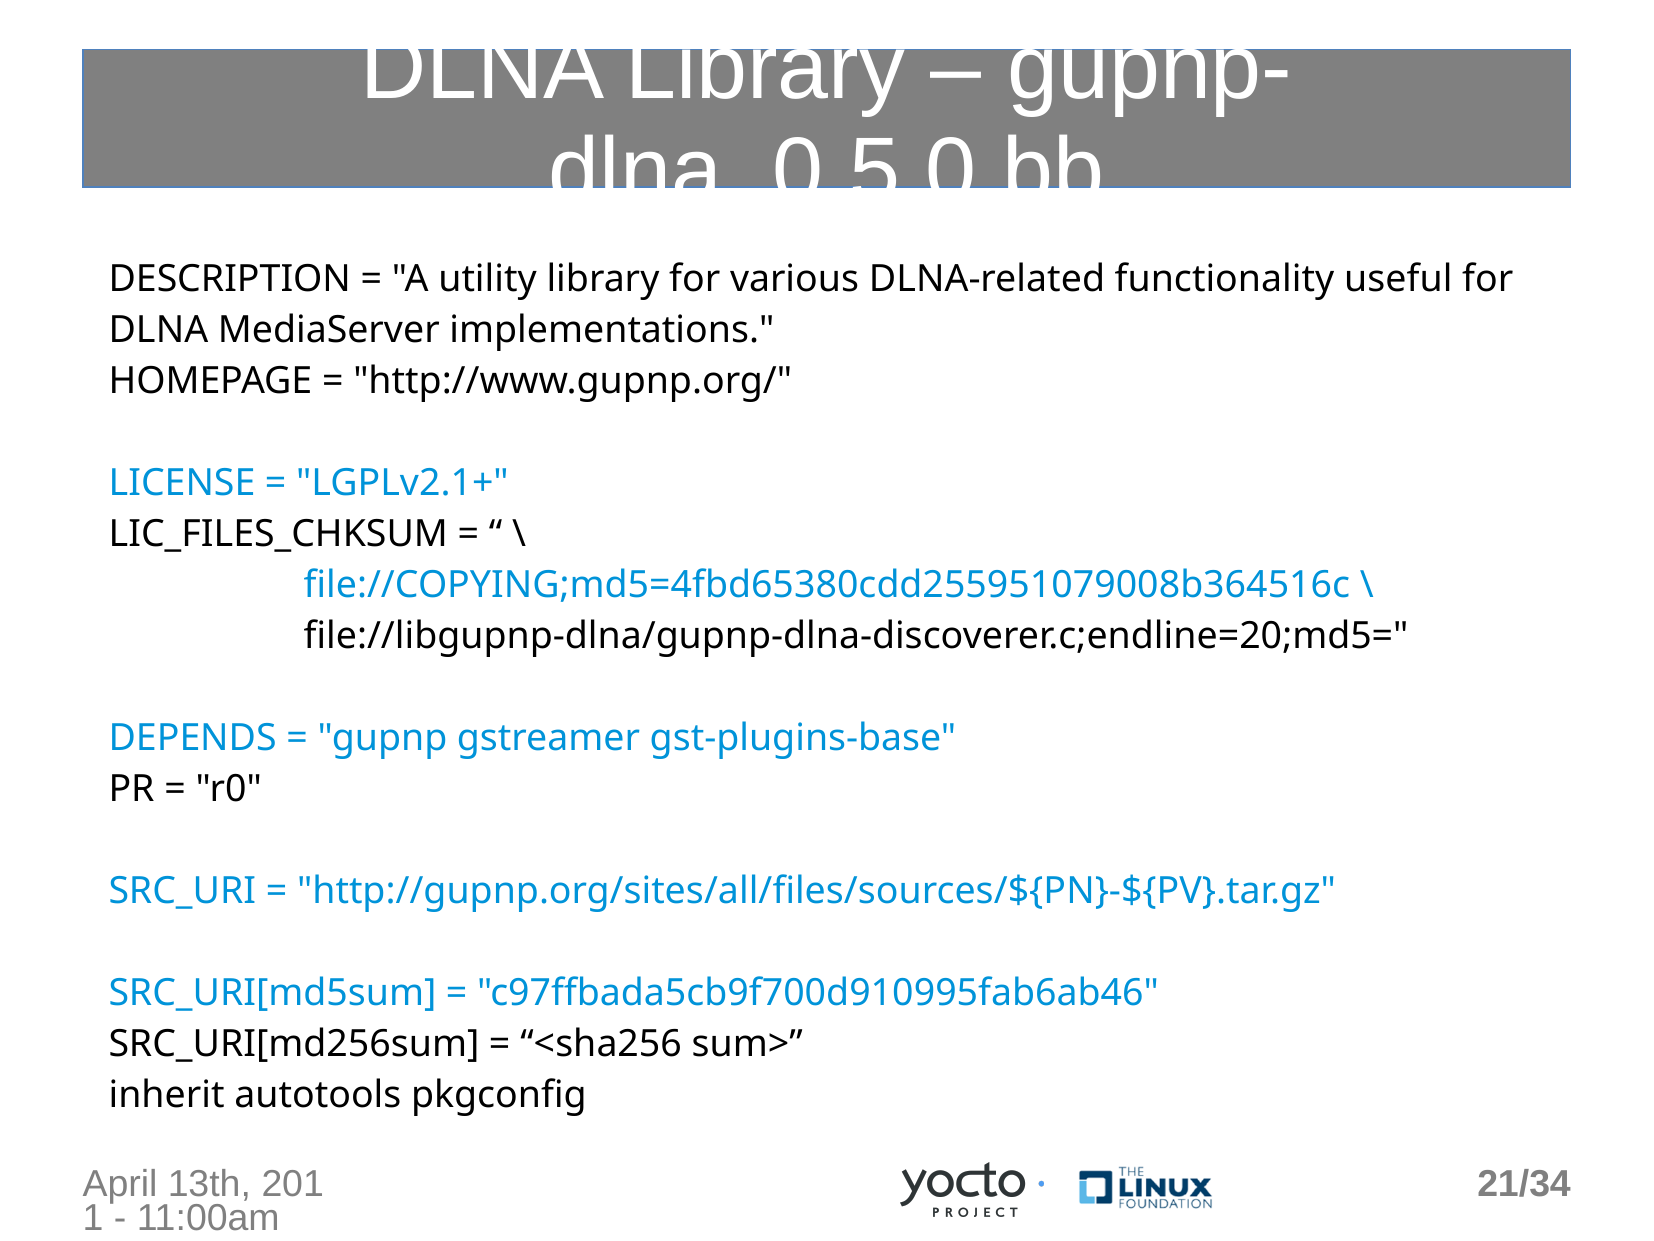

# DLNA Library – gupnp-dlna_0.5.0.bb
DESCRIPTION = "A utility library for various DLNA-related functionality useful for DLNA MediaServer implementations."
HOMEPAGE = "http://www.gupnp.org/"
LICENSE = "LGPLv2.1+"
LIC_FILES_CHKSUM = “ \
 file://COPYING;md5=4fbd65380cdd255951079008b364516c \
 file://libgupnp-dlna/gupnp-dlna-discoverer.c;endline=20;md5="
DEPENDS = "gupnp gstreamer gst-plugins-base"
PR = "r0"
SRC_URI = "http://gupnp.org/sites/all/files/sources/${PN}-${PV}.tar.gz"
SRC_URI[md5sum] = "c97ffbada5cb9f700d910995fab6ab46"
SRC_URI[md256sum] = “<sha256 sum>”
inherit autotools pkgconfig
April 13th, 2011 - 11:00am
21